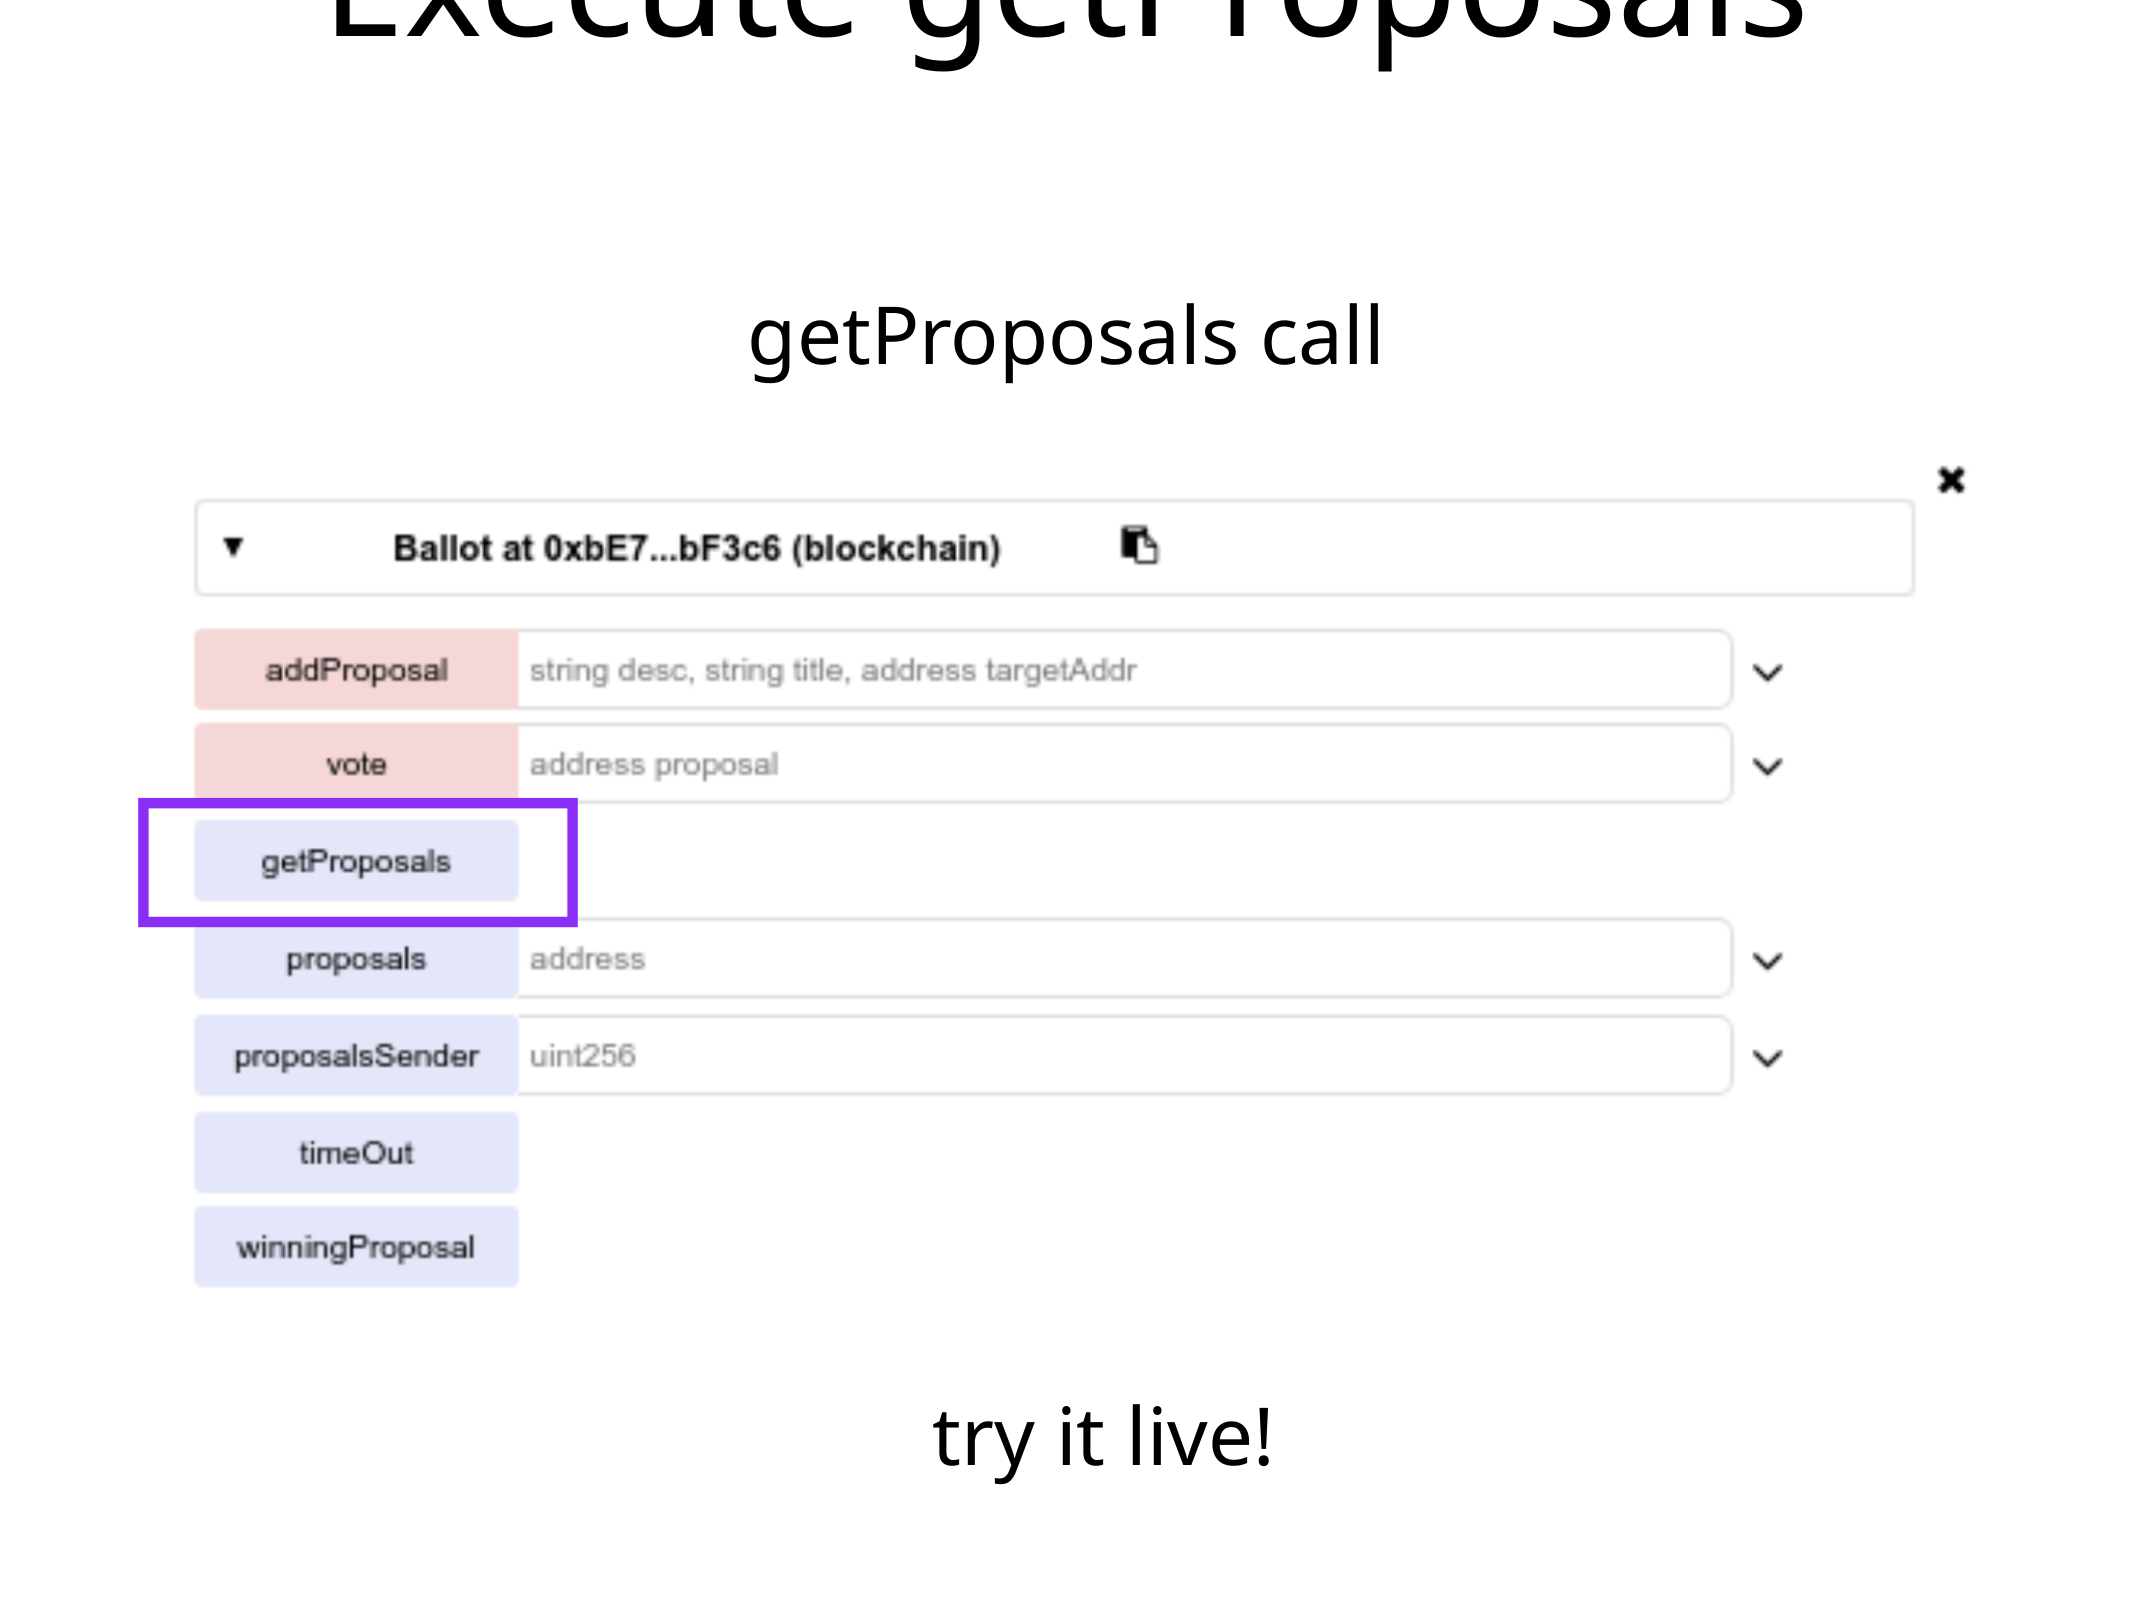

# Execute getProposals
getProposals call
( when dependencies.js is the active file )
try it live!
( when dependencies.js is the active file )